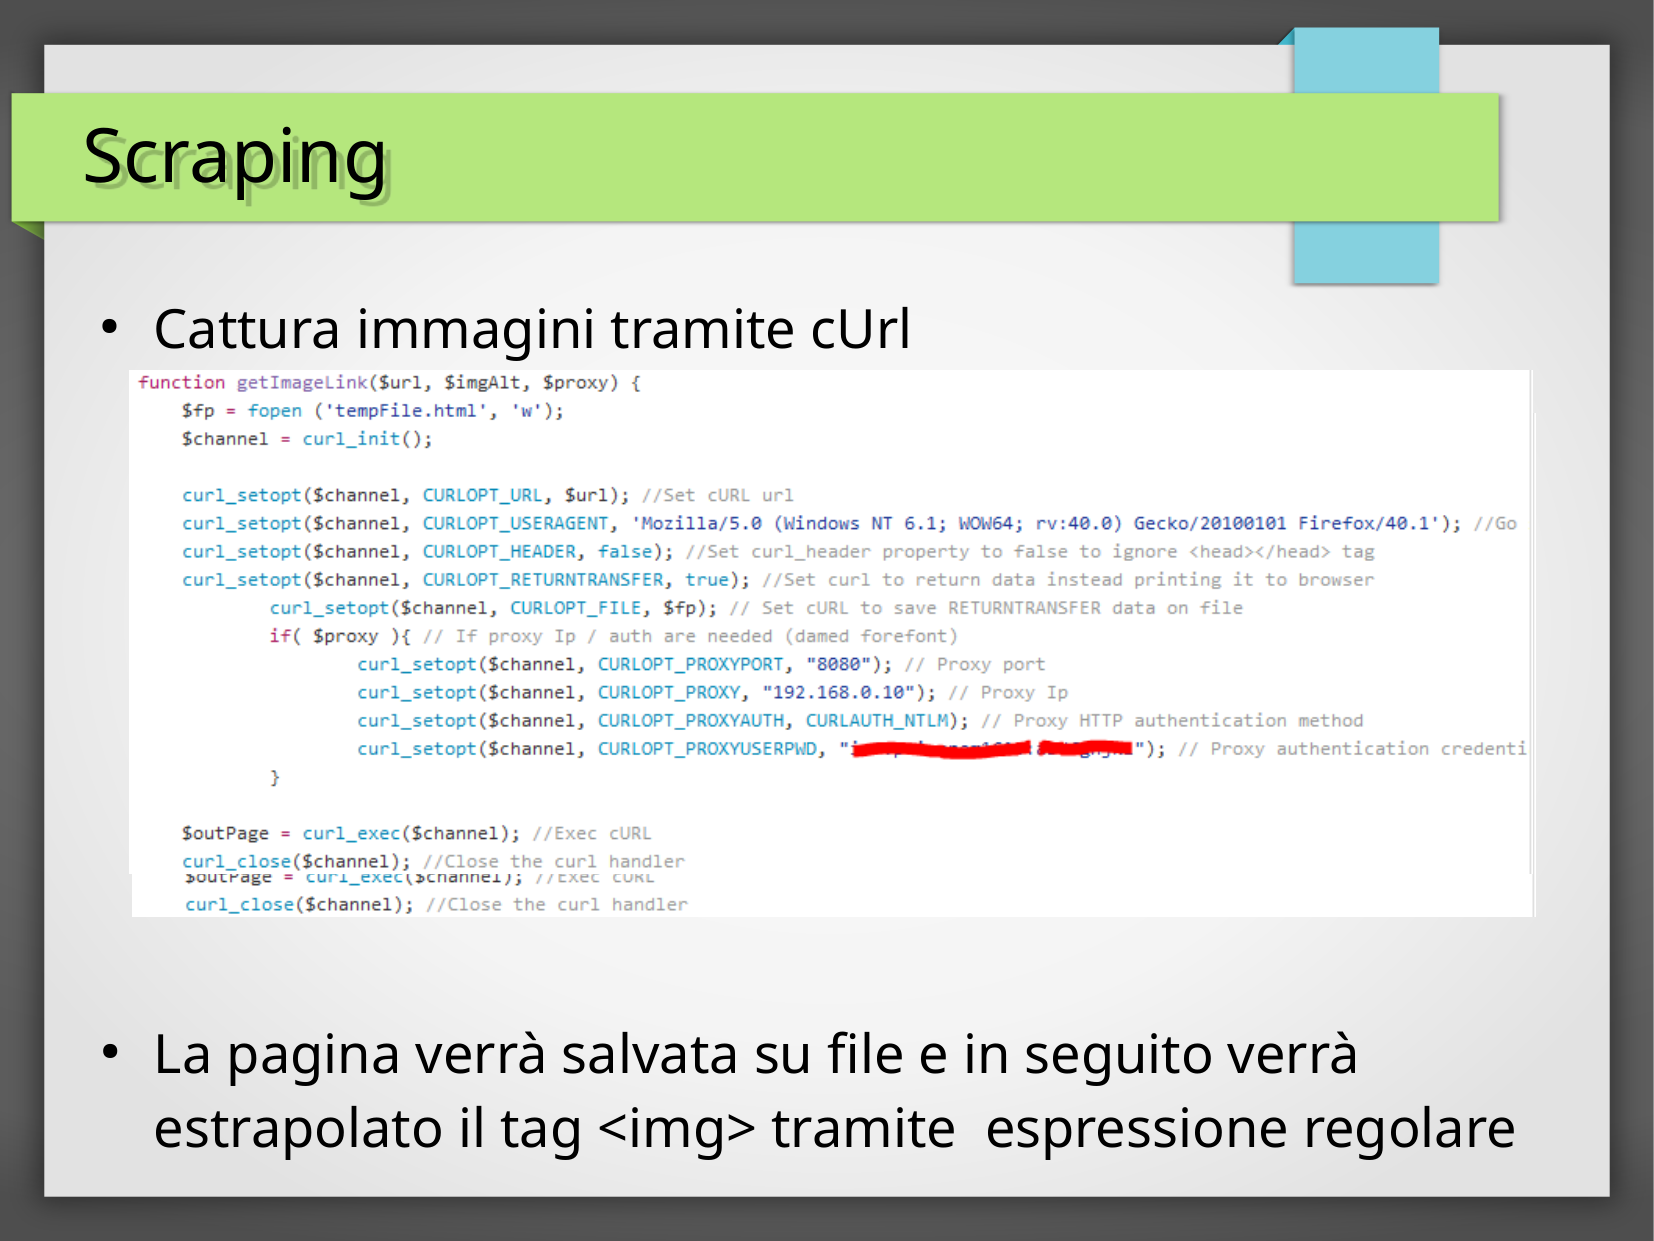

# Scraping
Cattura immagini tramite cUrl
La pagina verrà salvata su file e in seguito verrà estrapolato il tag <img> tramite espressione regolare